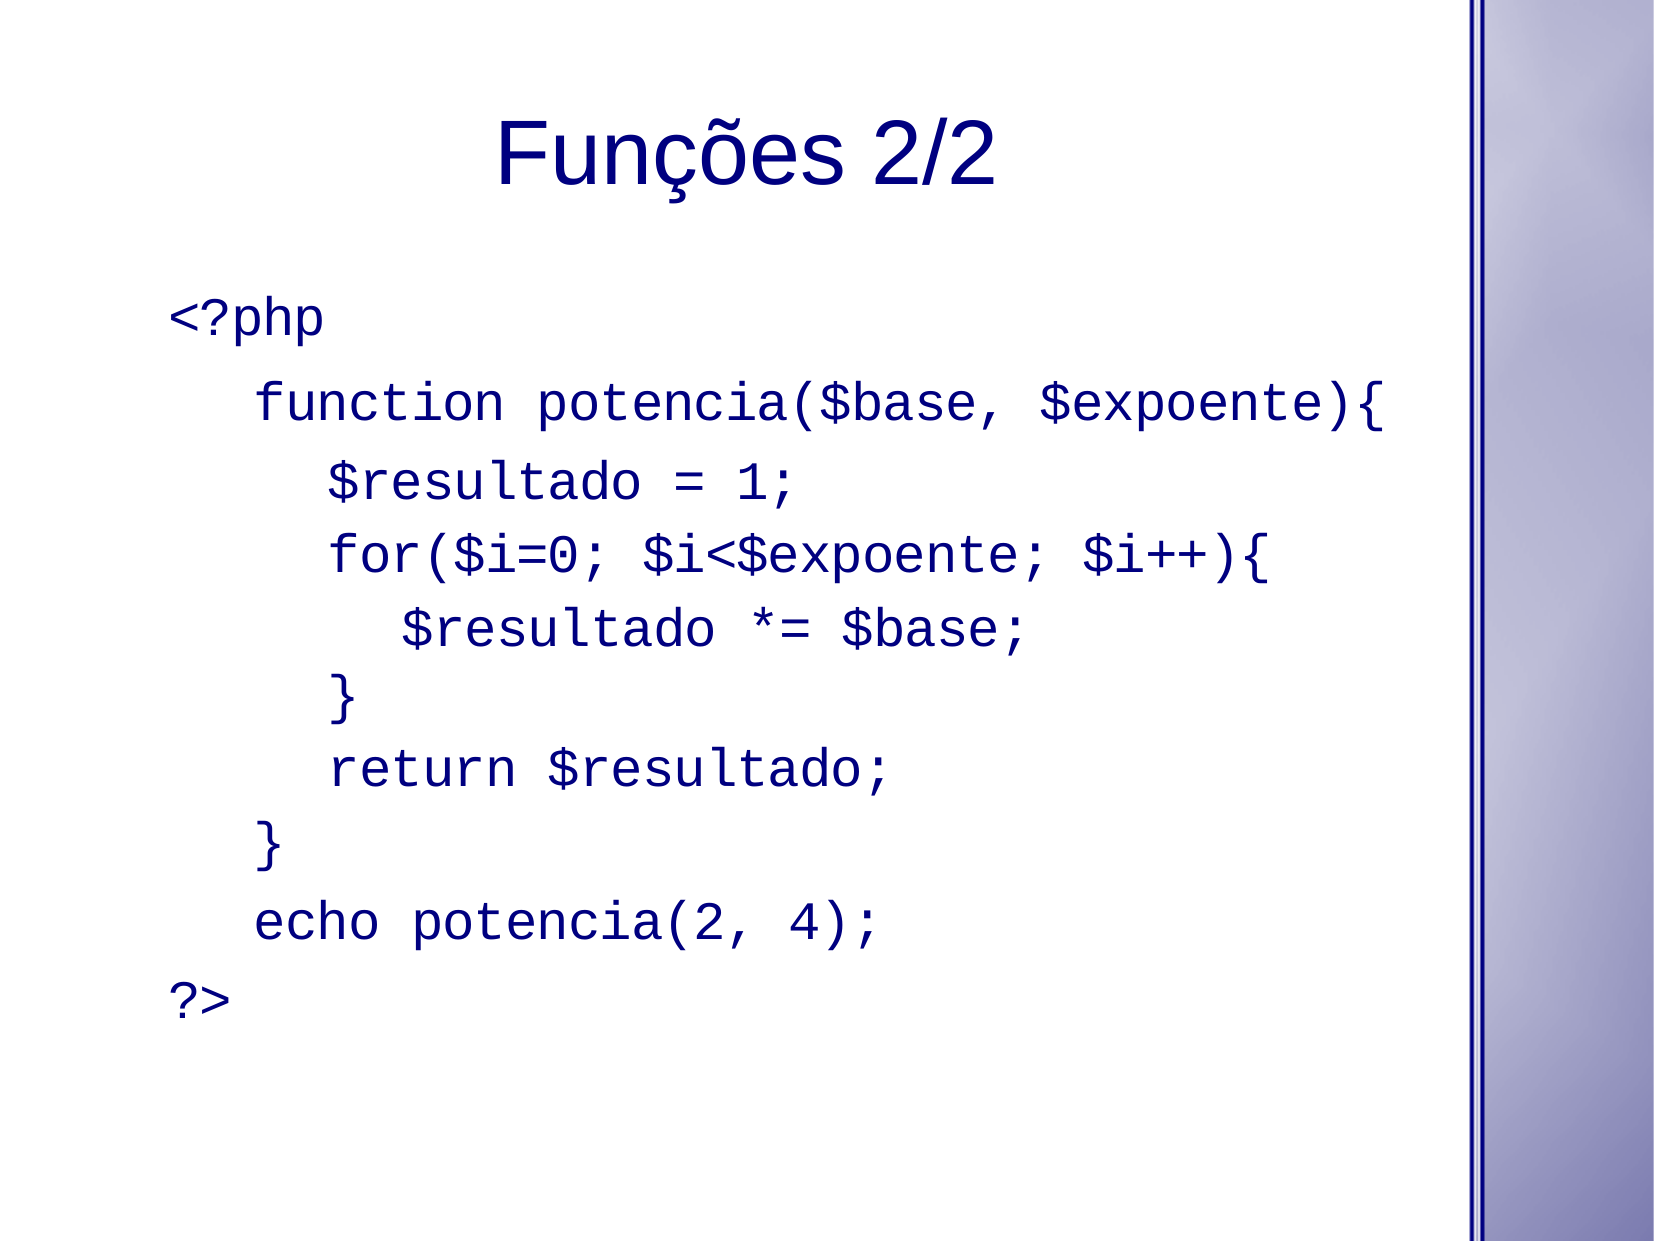

# Funções 2/2
<?php
function potencia($base, $expoente){
$resultado = 1;
for($i=0; $i<$expoente; $i++){
$resultado *= $base;
}
return $resultado;
}
echo potencia(2, 4);
?>